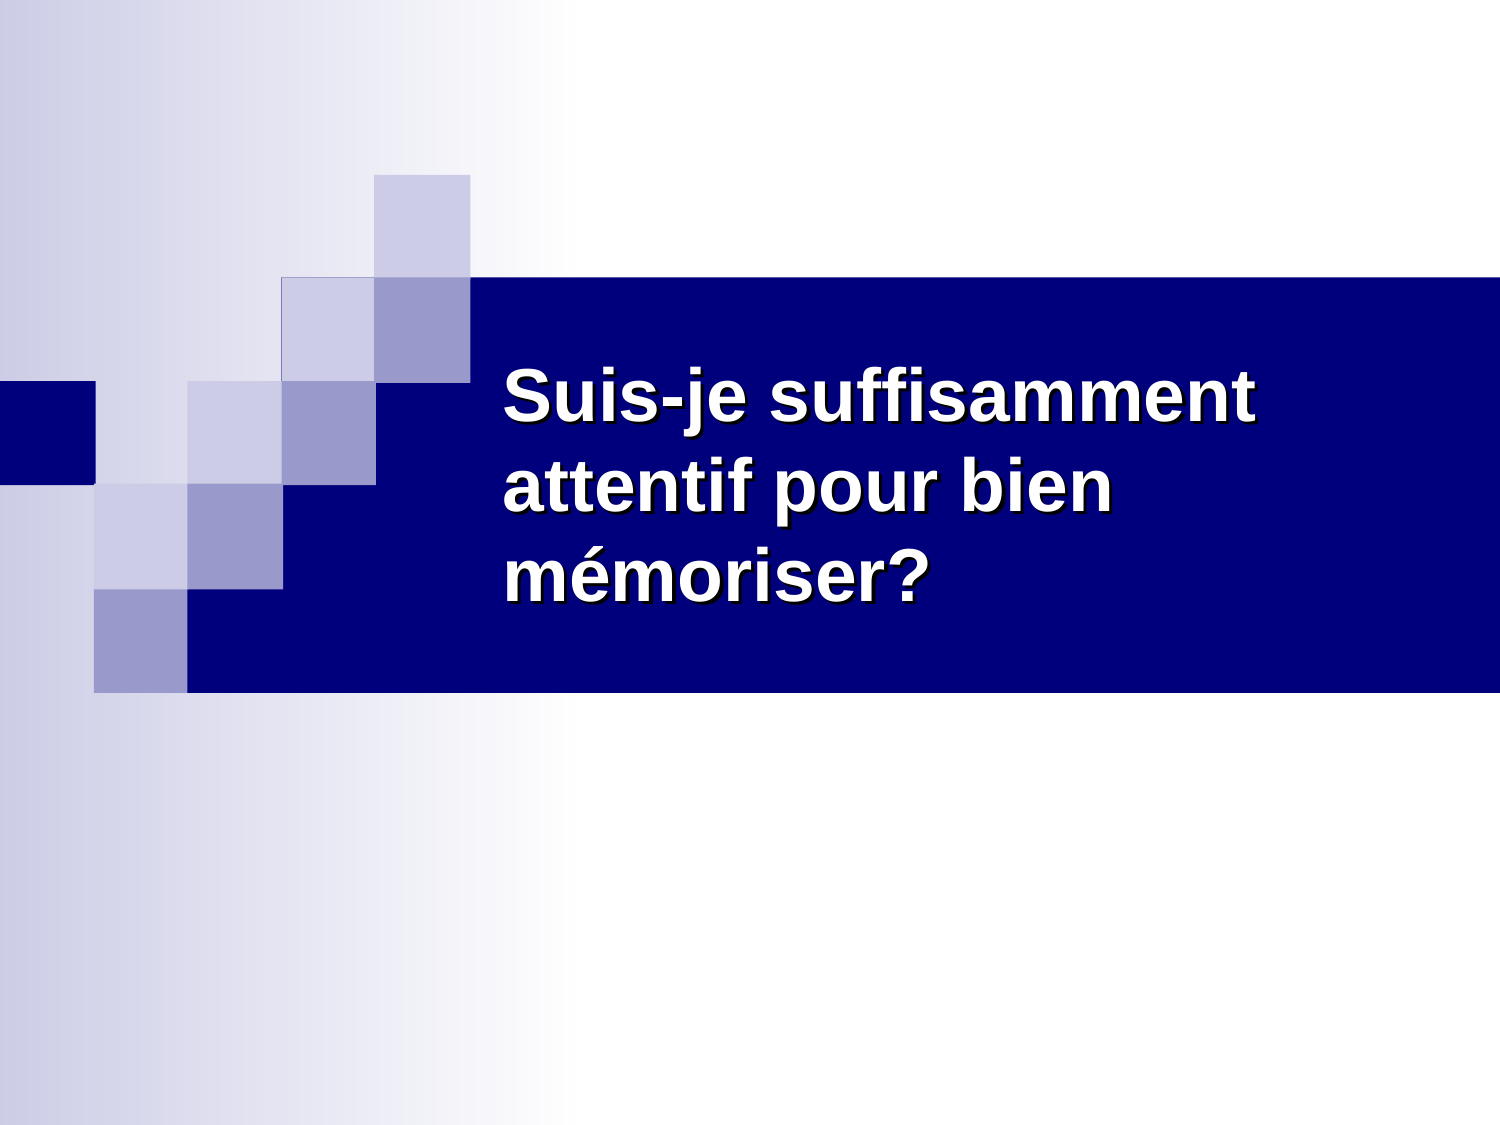

# Suis-je suffisamment attentif pour bien mémoriser?